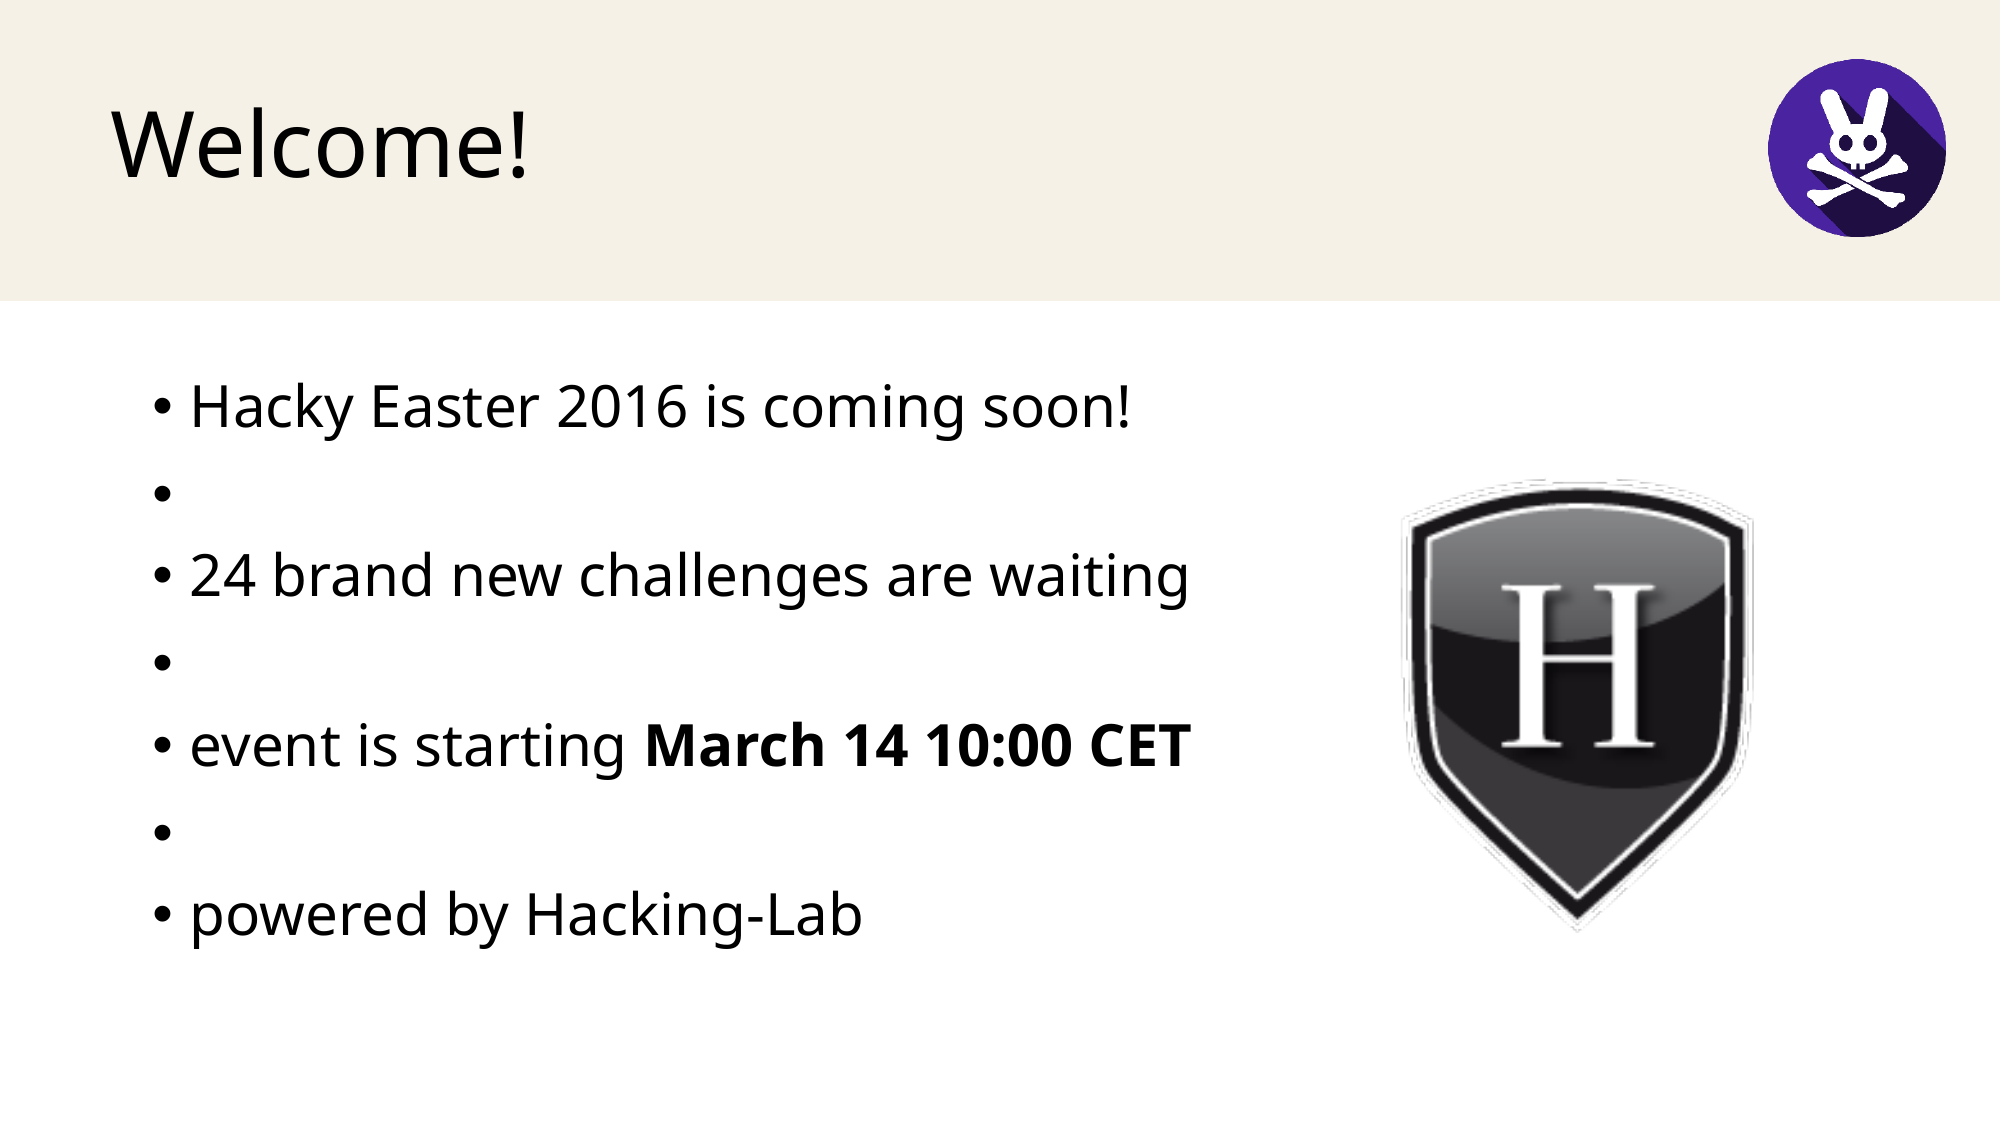

Welcome!
# Hacky Easter 2016 is coming soon!
24 brand new challenges are waiting
event is starting March 14 10:00 CET
powered by Hacking-Lab